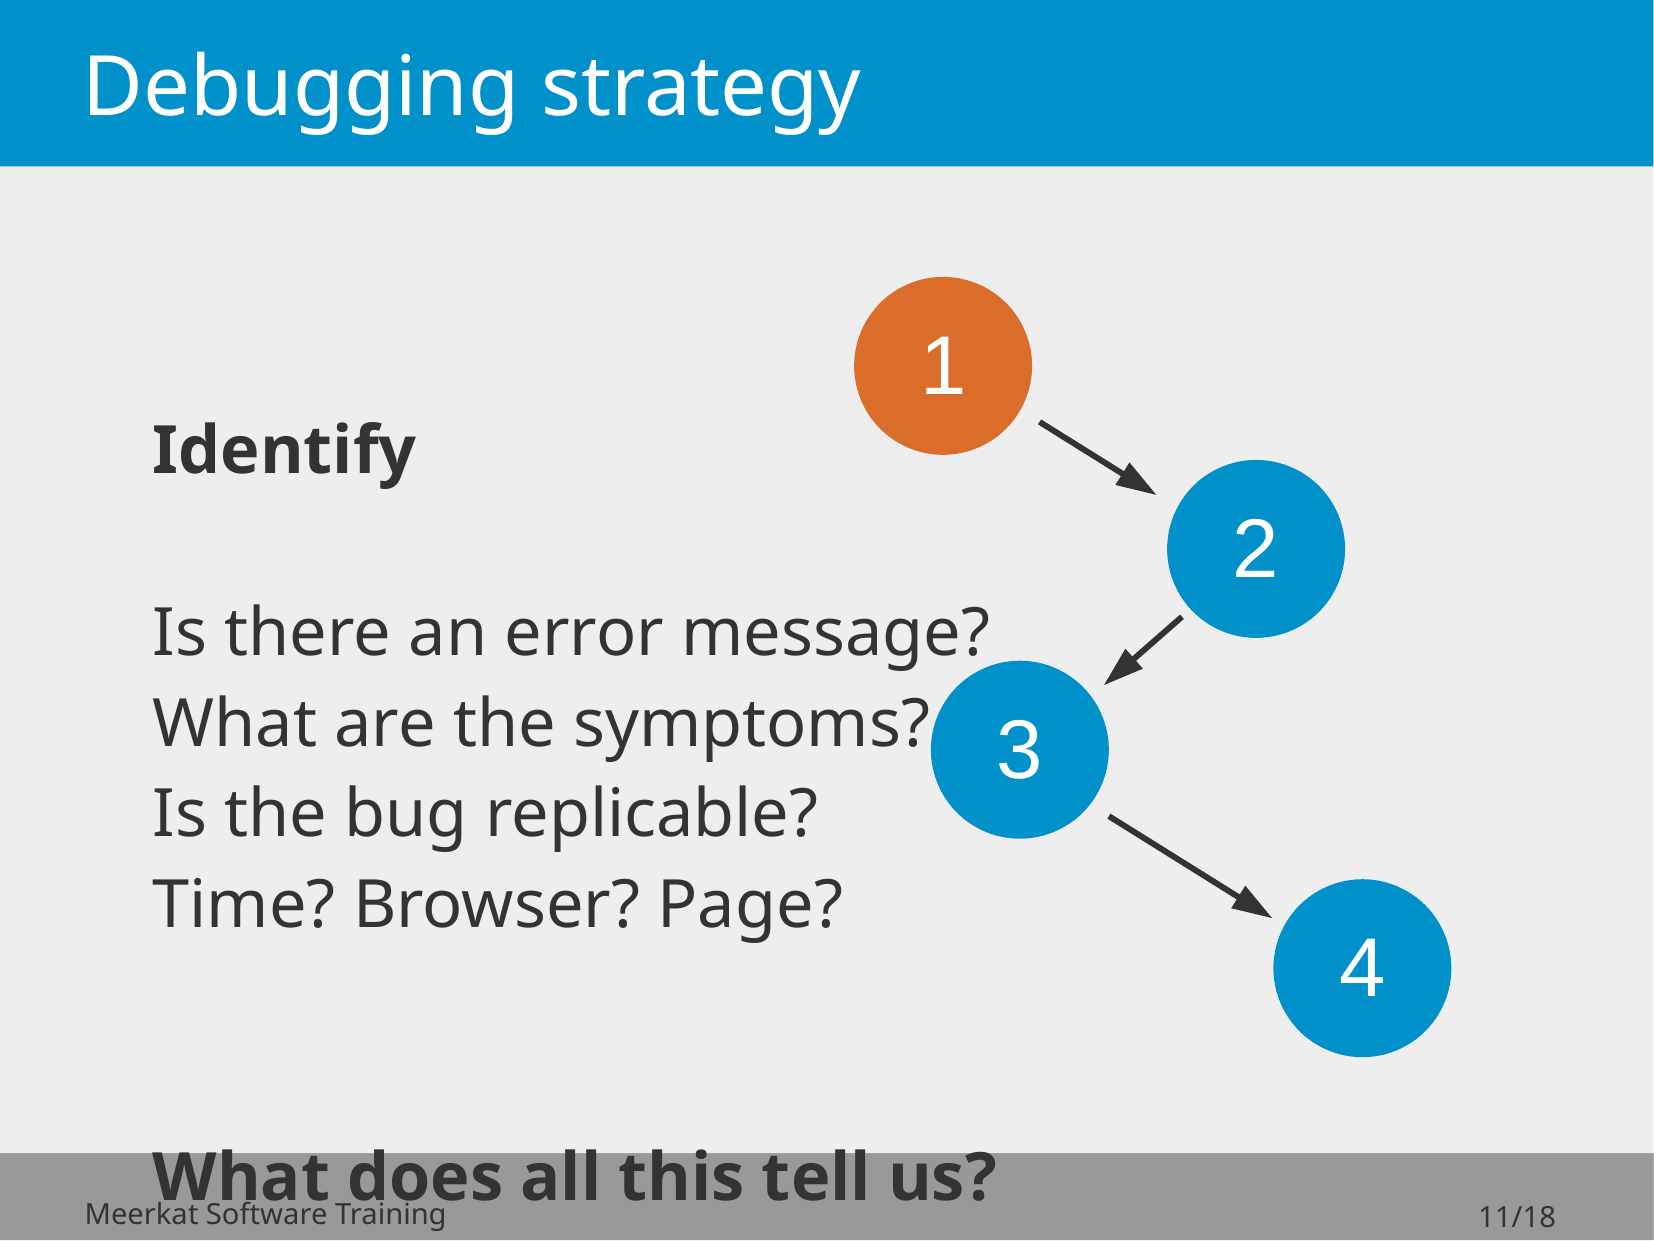

Debugging strategy
1
Identify
Is there an error message?
What are the symptoms?
Is the bug replicable?
Time? Browser? Page?
What does all this tell us?
2
3
4